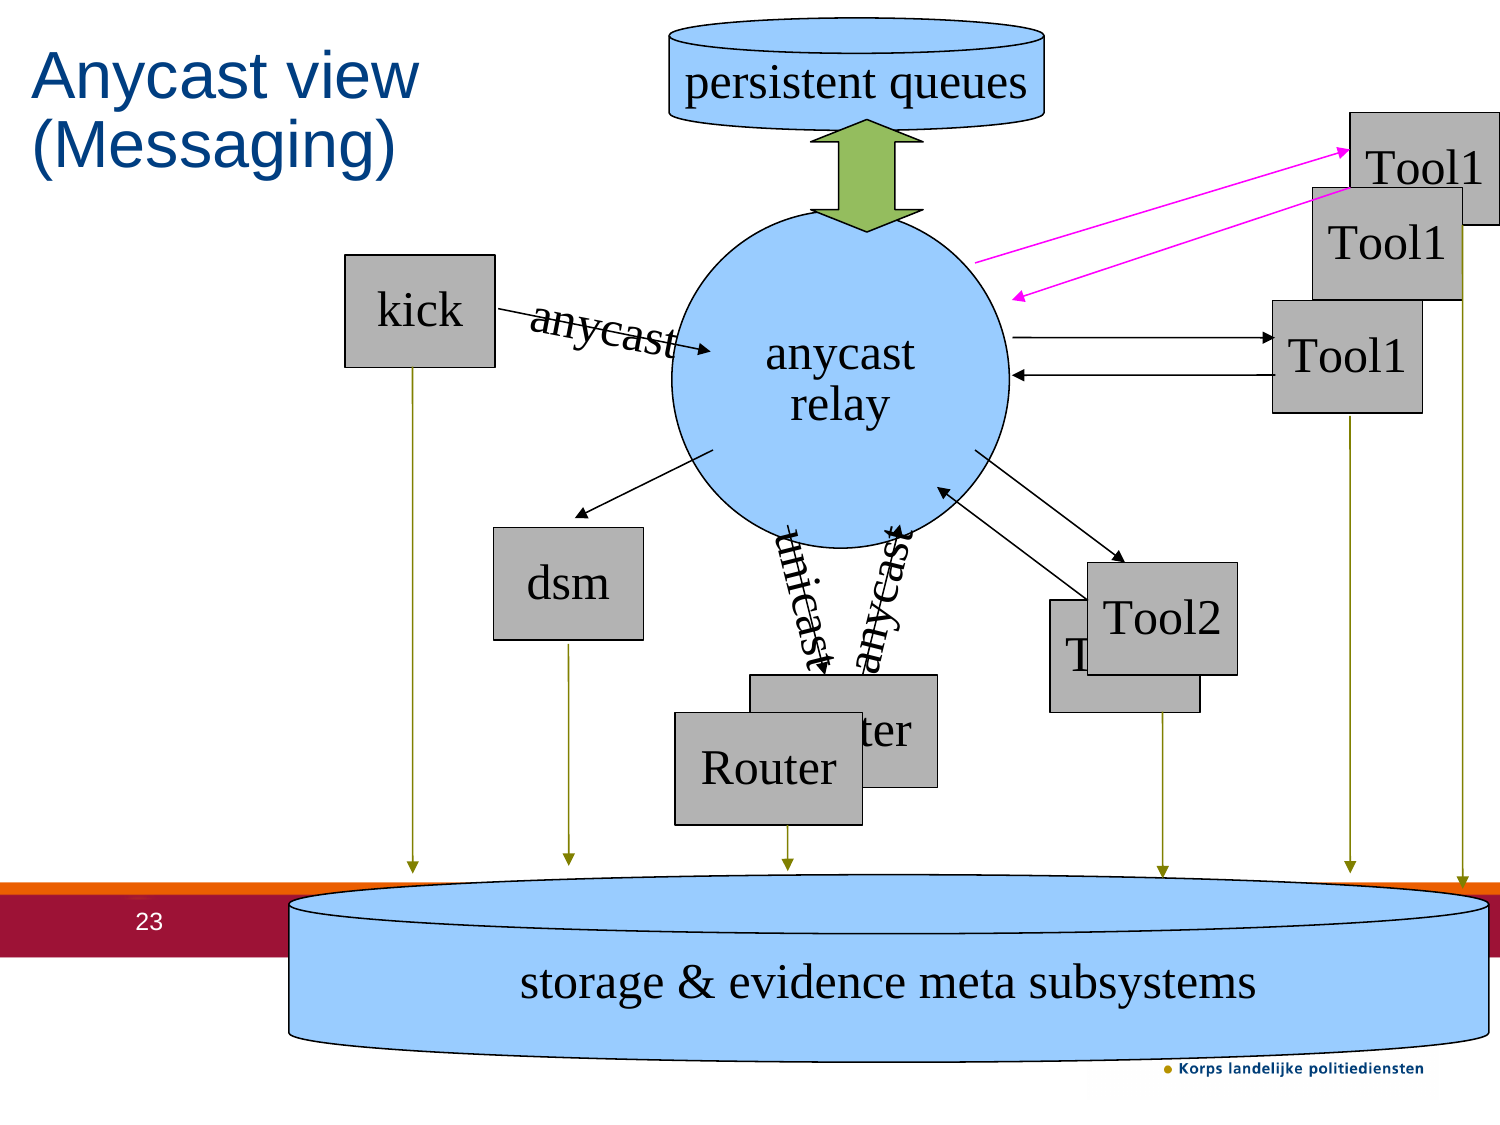

persistent queues
# Anycast view (Messaging)
Tool1
Tool1
anycast
relay
kick
anycast
Tool1
anycast
unicast
dsm
Tool2
Tool2
Router
Router
storage & evidence meta subsystems